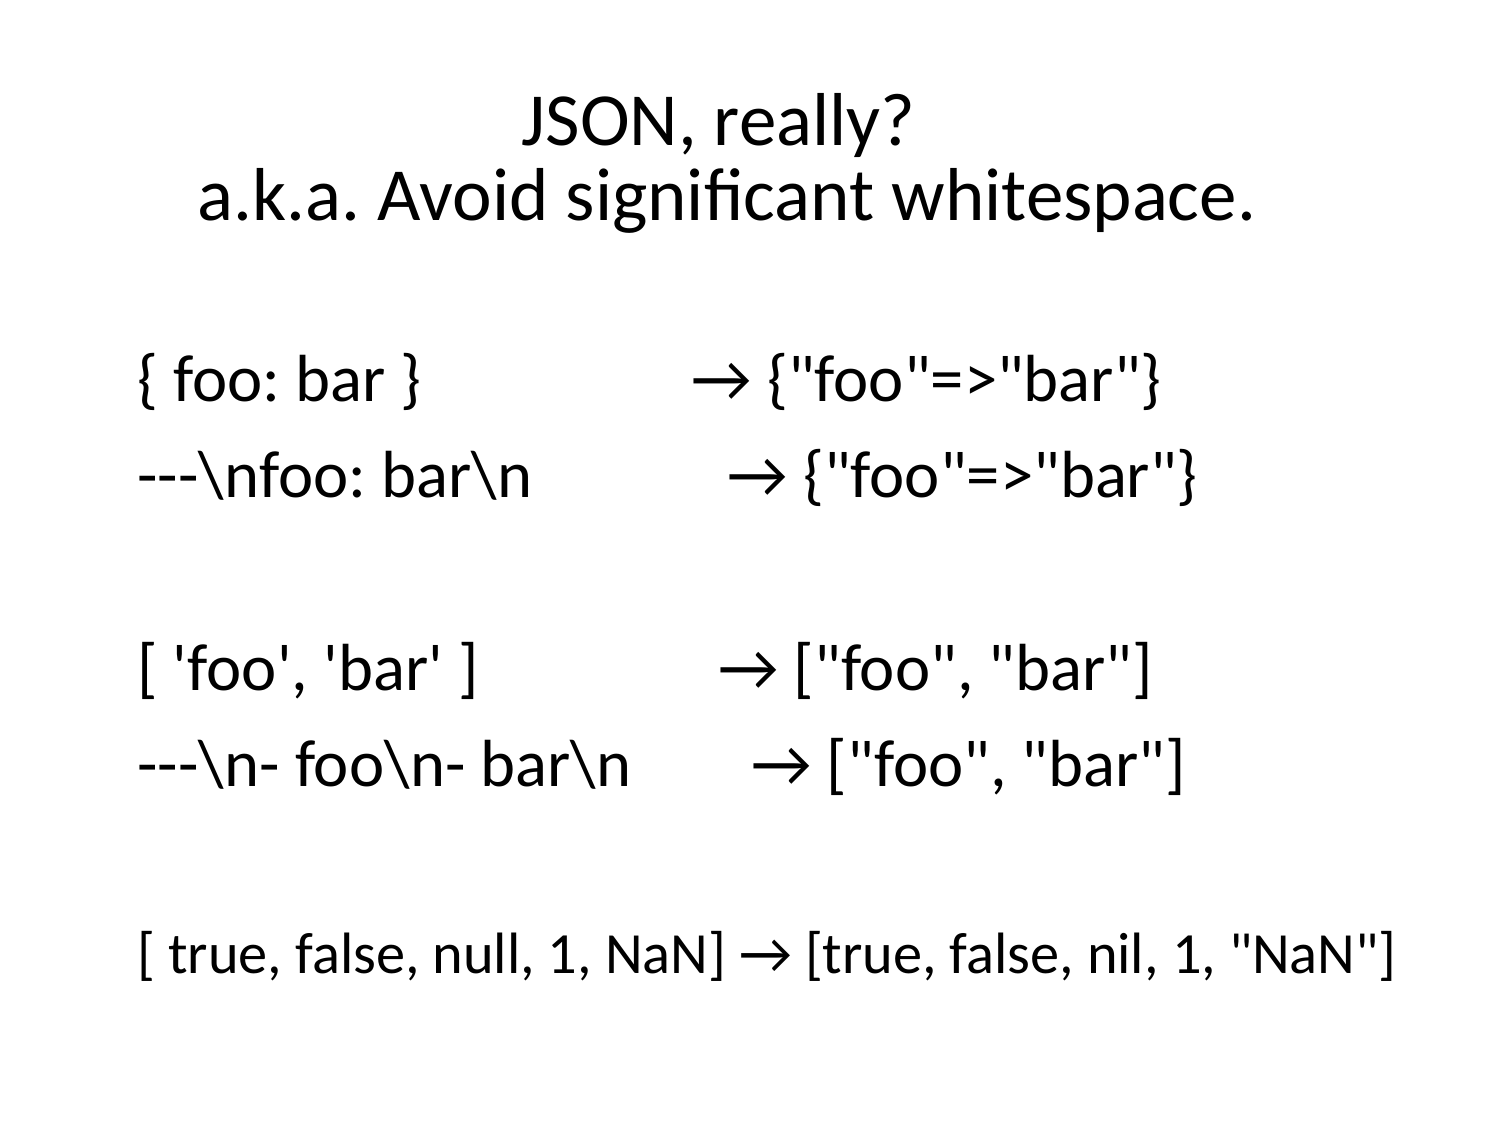

# JSON, really? a.k.a. Avoid significant whitespace.
{ foo: bar } → {"foo"=>"bar"}
---\nfoo: bar\n → {"foo"=>"bar"}
[ 'foo', 'bar' ] → ["foo", "bar"]
---\n- foo\n- bar\n → ["foo", "bar"]
[ true, false, null, 1, NaN] → [true, false, nil, 1, "NaN"]